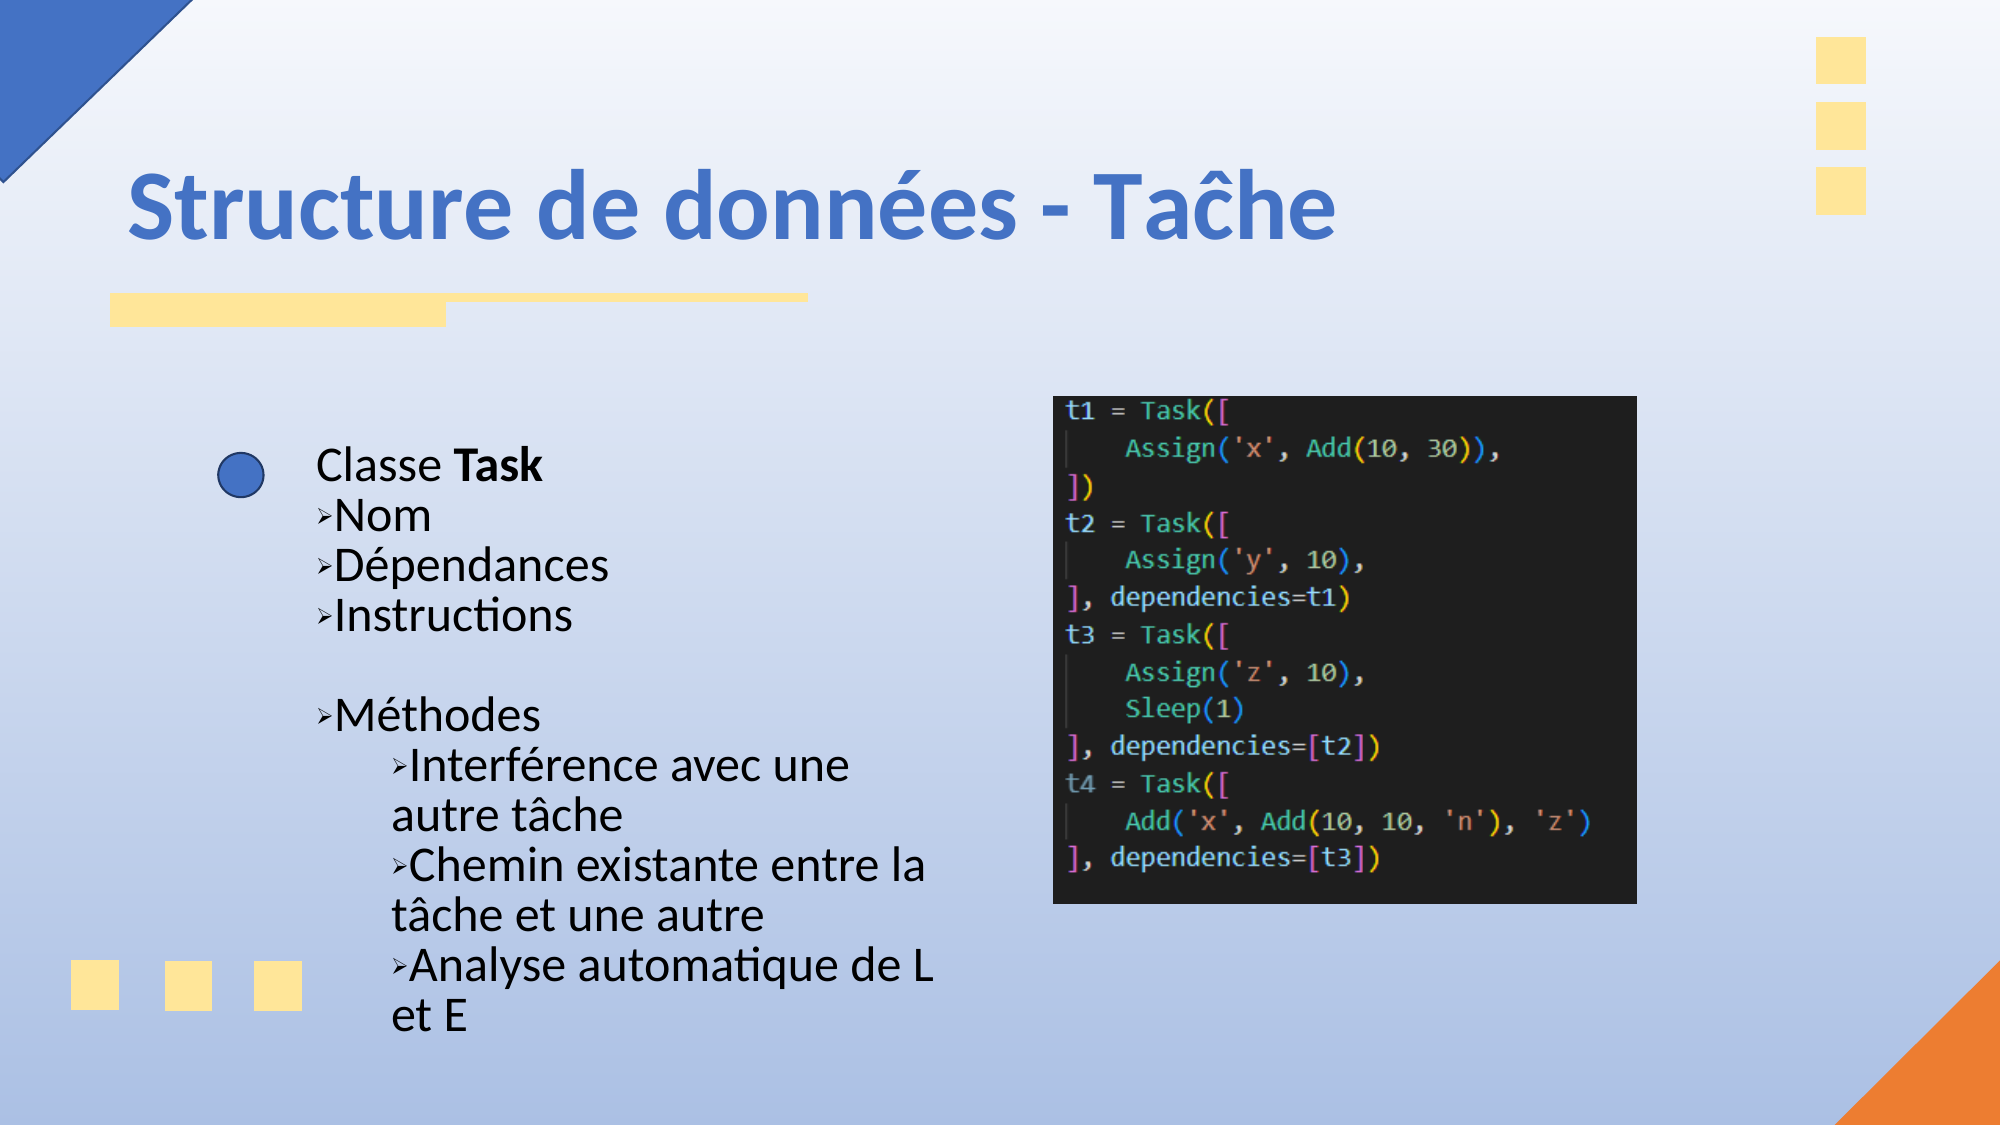

Structure de données - Taĉhe
Classe Task
Nom
Dépendances
Instructions
Méthodes
Interférence avec une autre tâche
Chemin existante entre la tâche et une autre
Analyse automatique de L et E